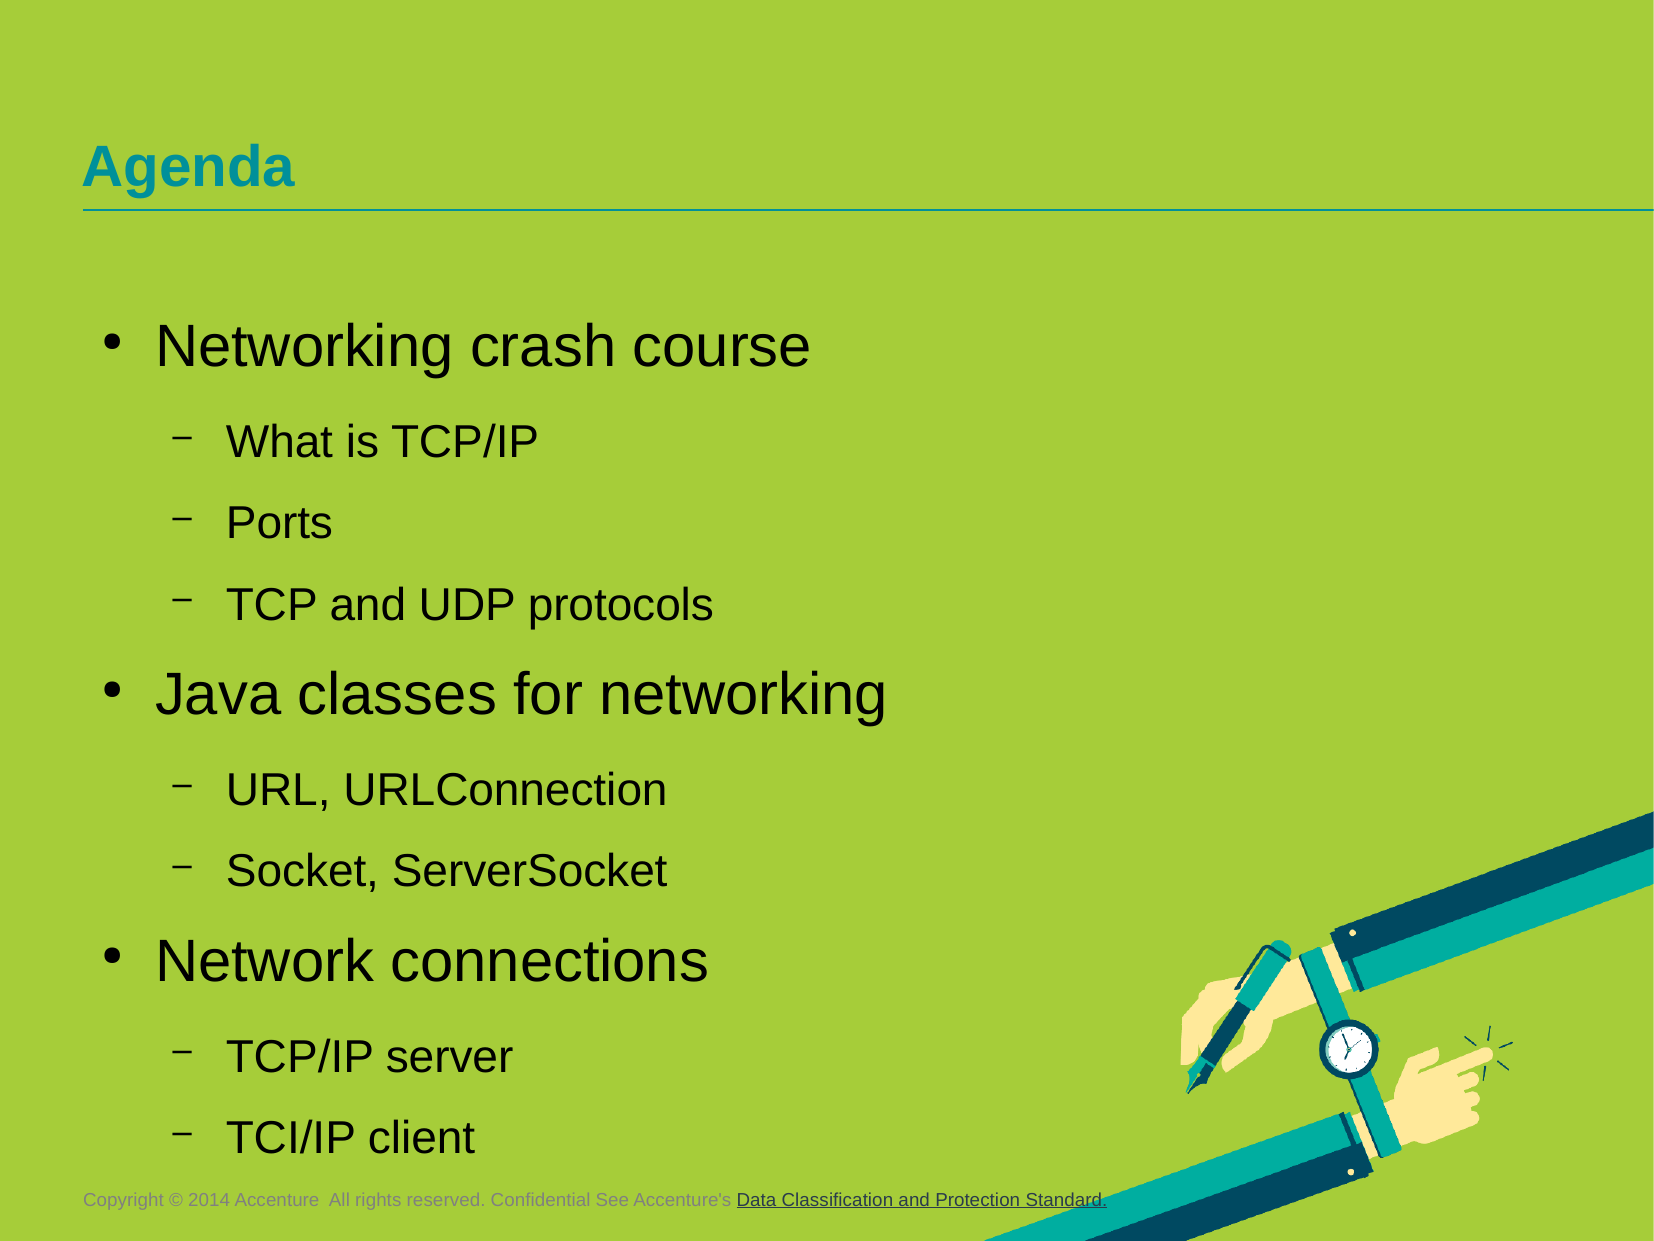

Agenda
# Networking crash course
What is TCP/IP
Ports
TCP and UDP protocols
Java classes for networking
URL, URLConnection
Socket, ServerSocket
Network connections
TCP/IP server
TCI/IP client